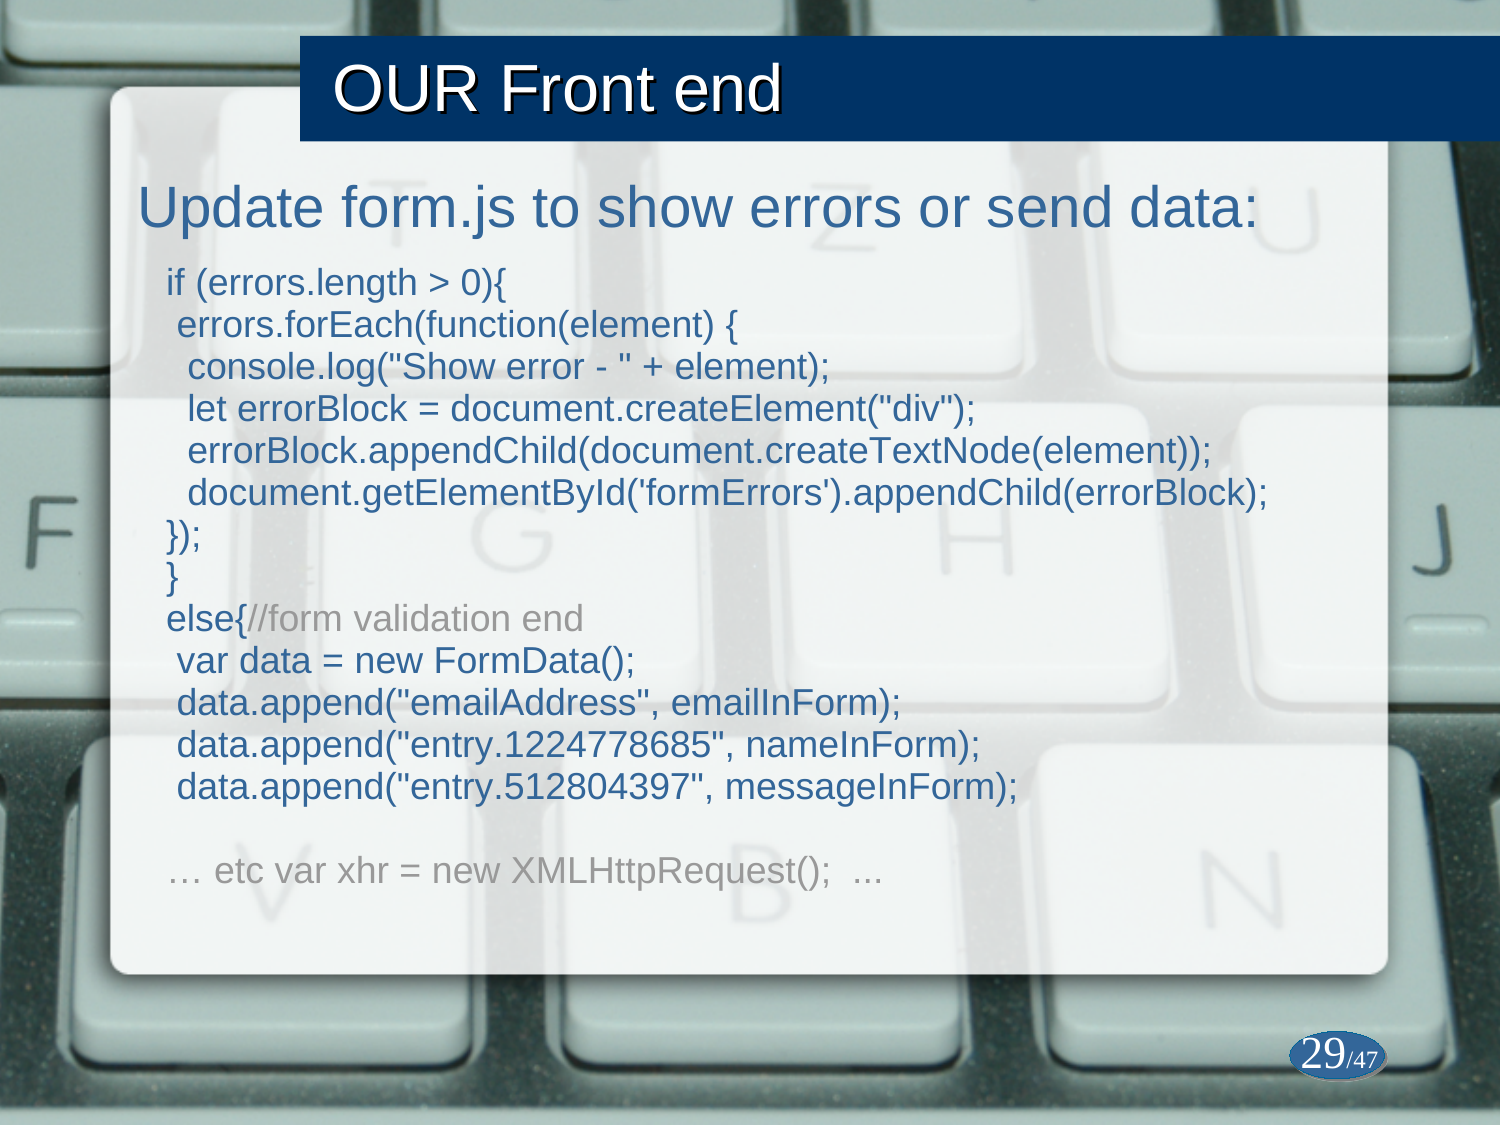

# OUR Front end
Update form.js to show errors or send data:
if (errors.length > 0){
 errors.forEach(function(element) {
 console.log("Show error - " + element);
 let errorBlock = document.createElement("div");
 errorBlock.appendChild(document.createTextNode(element));
 document.getElementById('formErrors').appendChild(errorBlock);
});
}
else{//form validation end
 var data = new FormData();
 data.append("emailAddress", emailInForm);
 data.append("entry.1224778685", nameInForm);
 data.append("entry.512804397", messageInForm);
… etc var xhr = new XMLHttpRequest(); ...
29